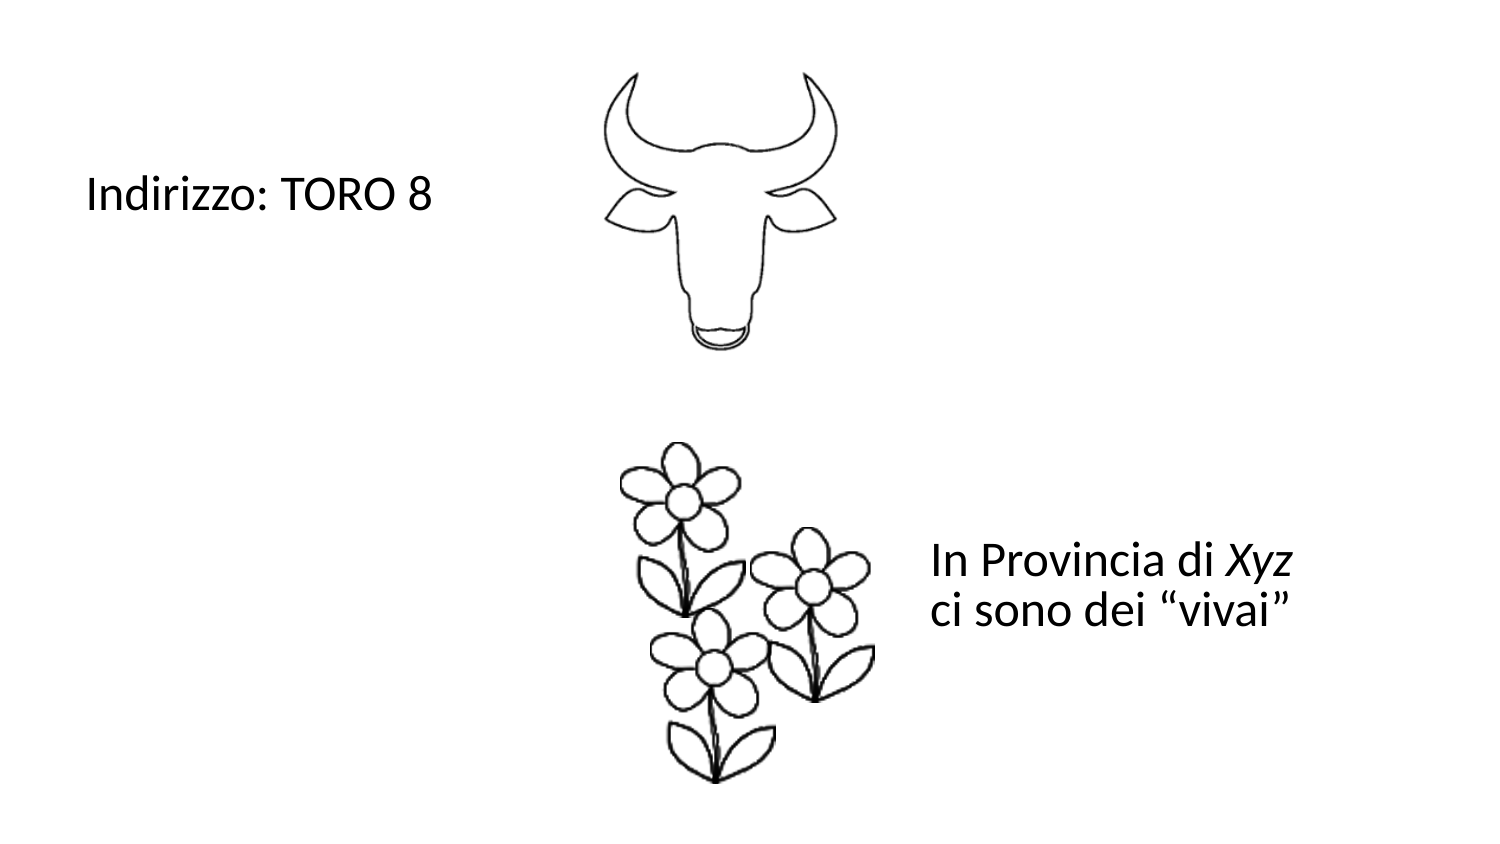

Indirizzo: TORO 8
In Provincia di Xyz
ci sono dei “vivai”